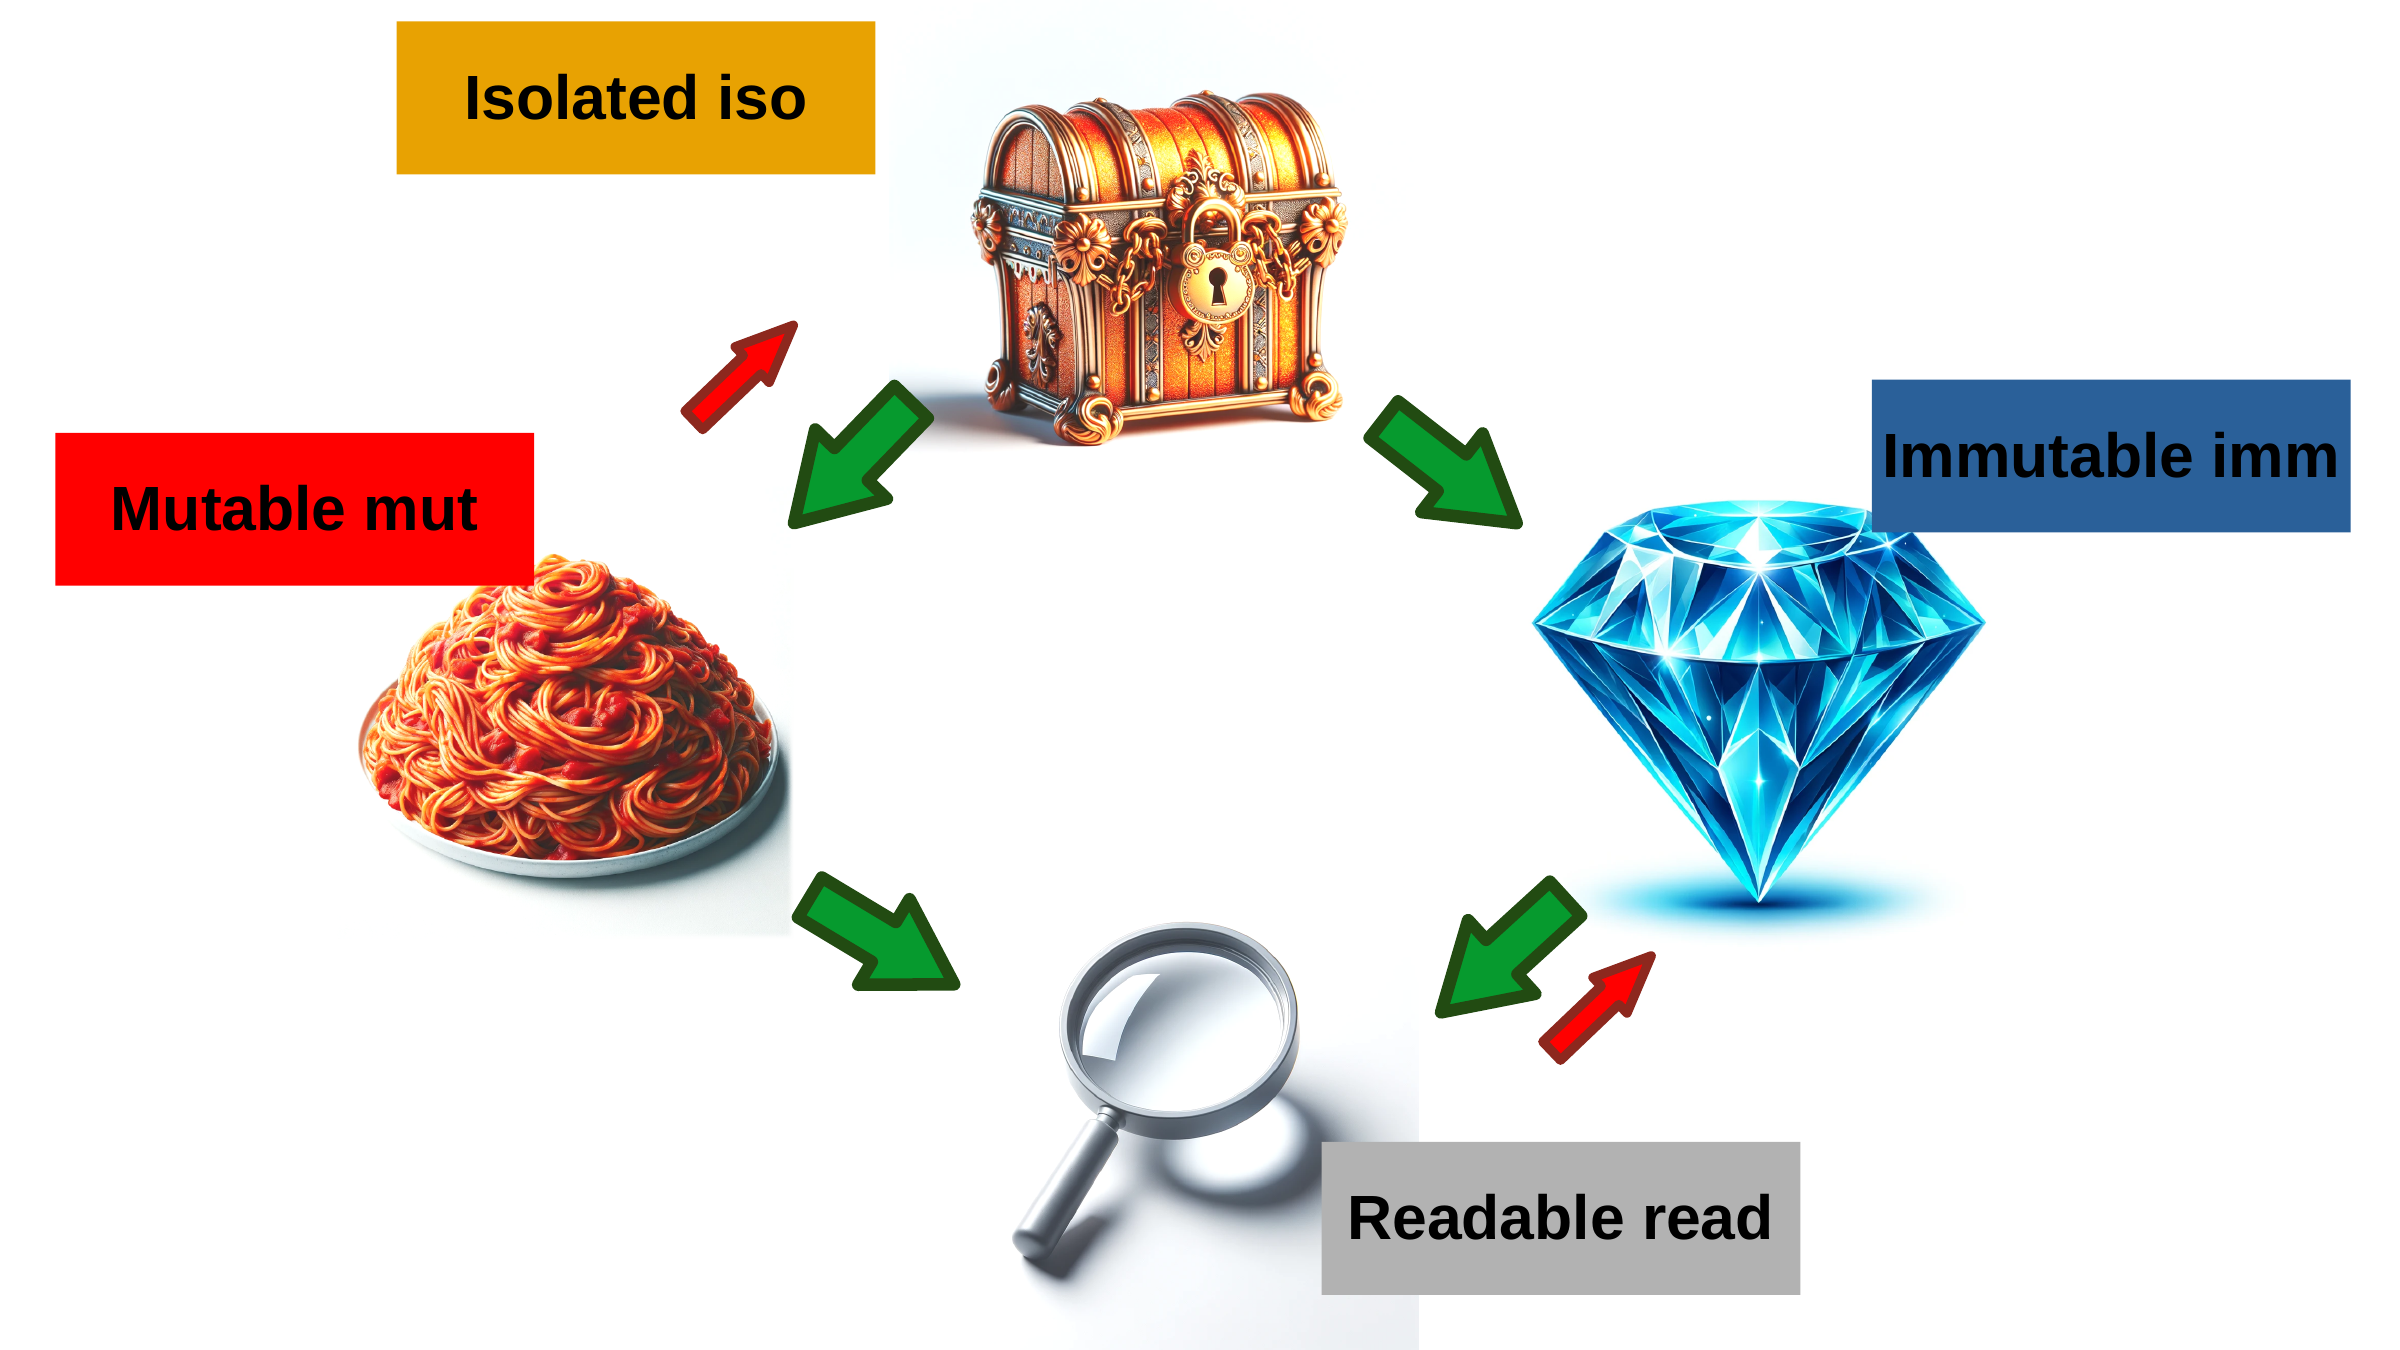

Isolated iso
Immutable imm
Mutable mut
Readable read